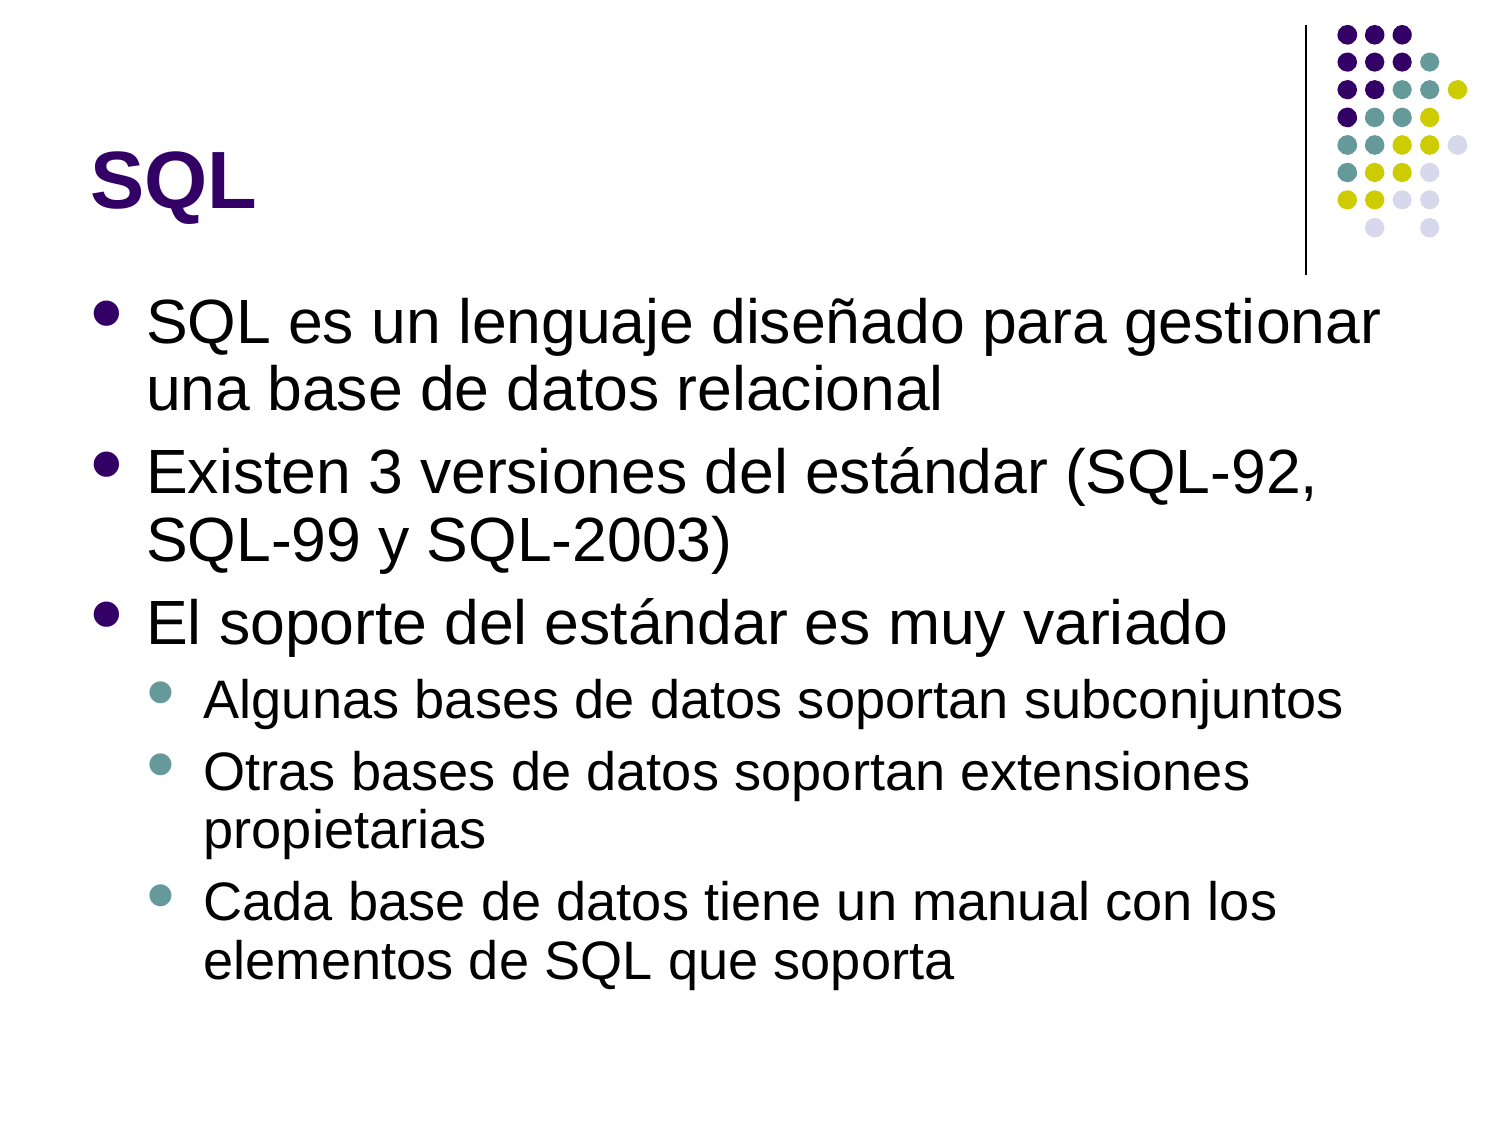

# SQL
SQL es un lenguaje diseñado para gestionar una base de datos relacional
Existen 3 versiones del estándar (SQL-92, SQL-99 y SQL-2003)
El soporte del estándar es muy variado
Algunas bases de datos soportan subconjuntos
Otras bases de datos soportan extensiones propietarias
Cada base de datos tiene un manual con los elementos de SQL que soporta